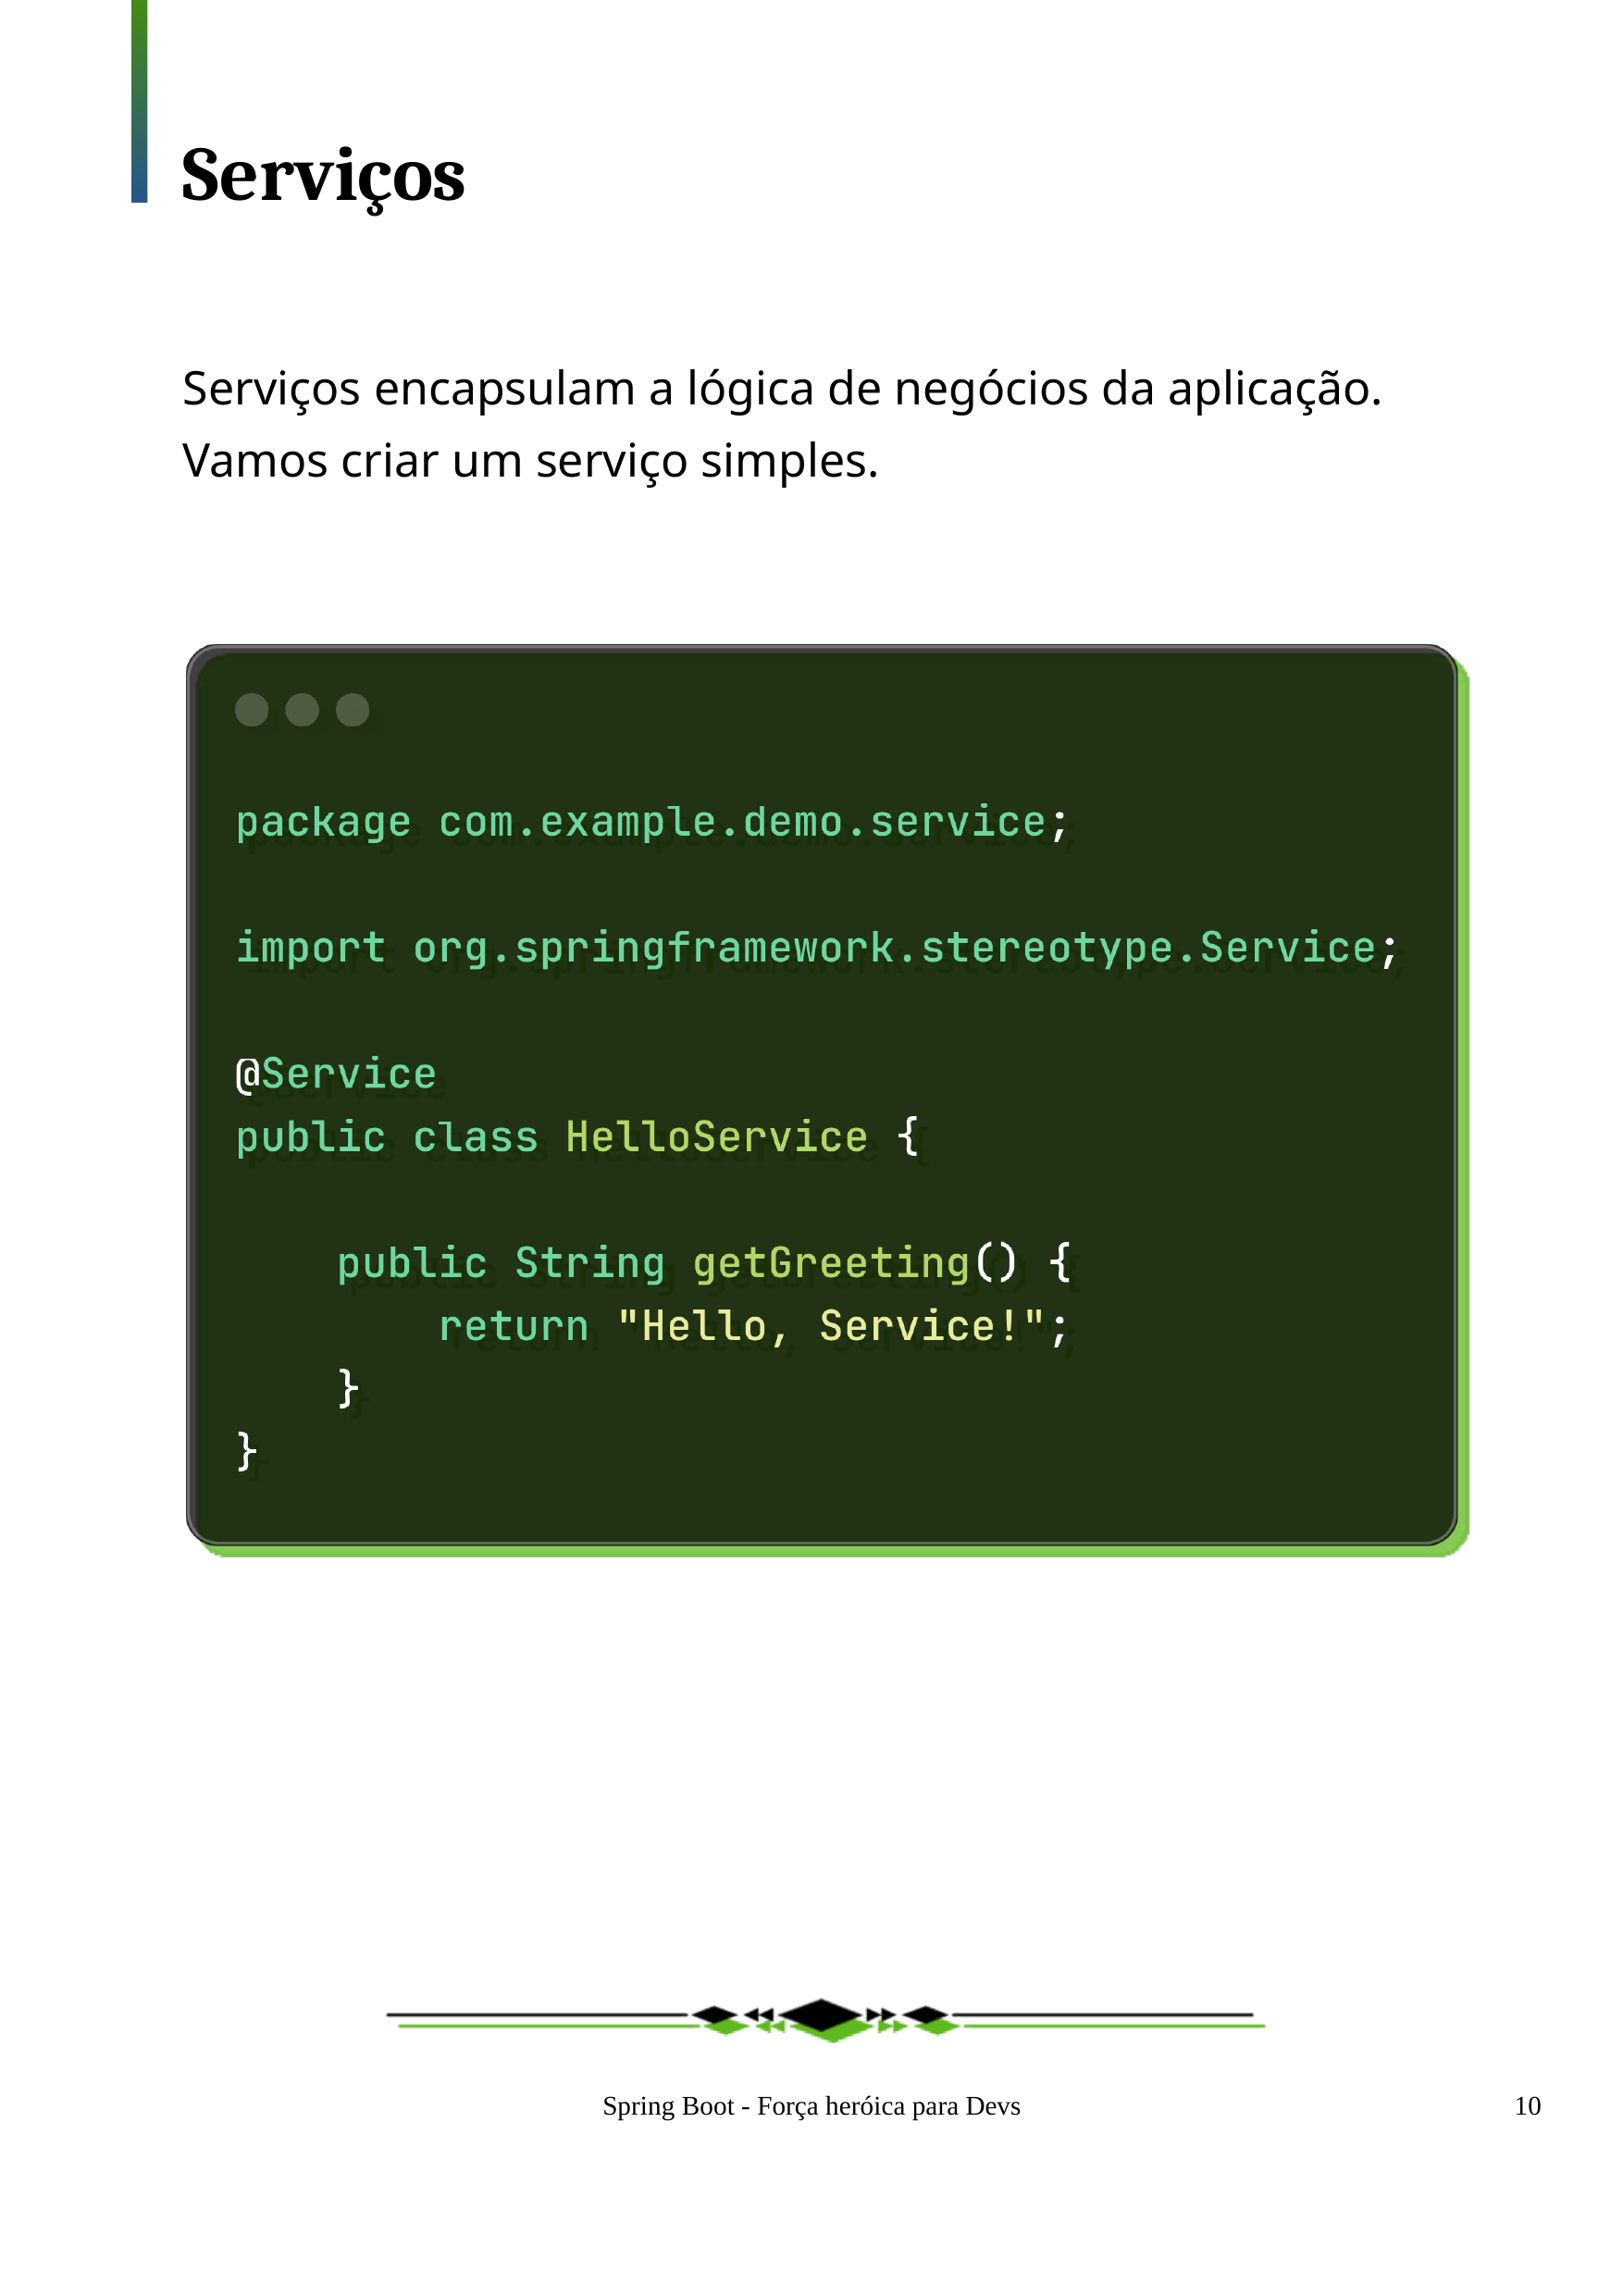

Serviços
Serviços encapsulam a lógica de negócios da aplicação. Vamos criar um serviço simples.
Spring Boot - Força heróica para Devs
10